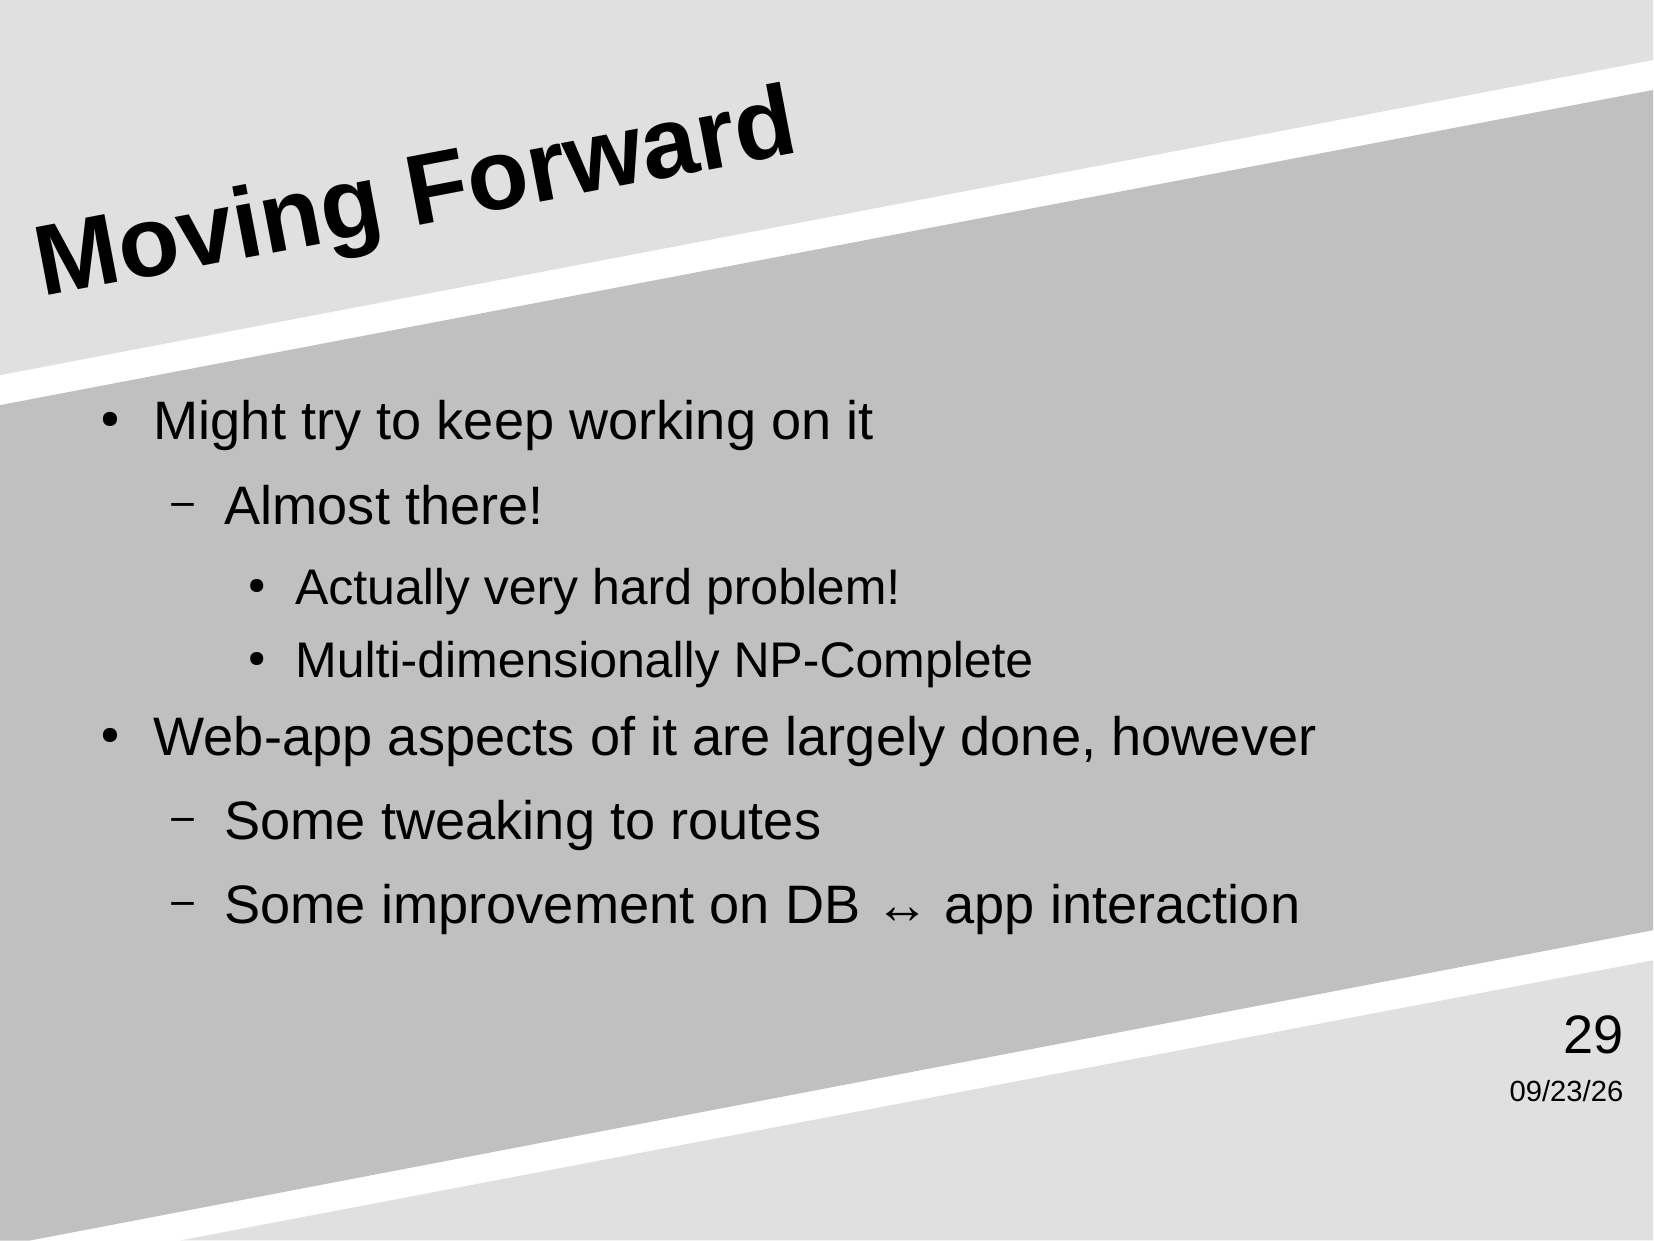

# Moving Forward
Might try to keep working on it
Almost there!
Actually very hard problem!
Multi-dimensionally NP-Complete
Web-app aspects of it are largely done, however
Some tweaking to routes
Some improvement on DB ↔ app interaction
29